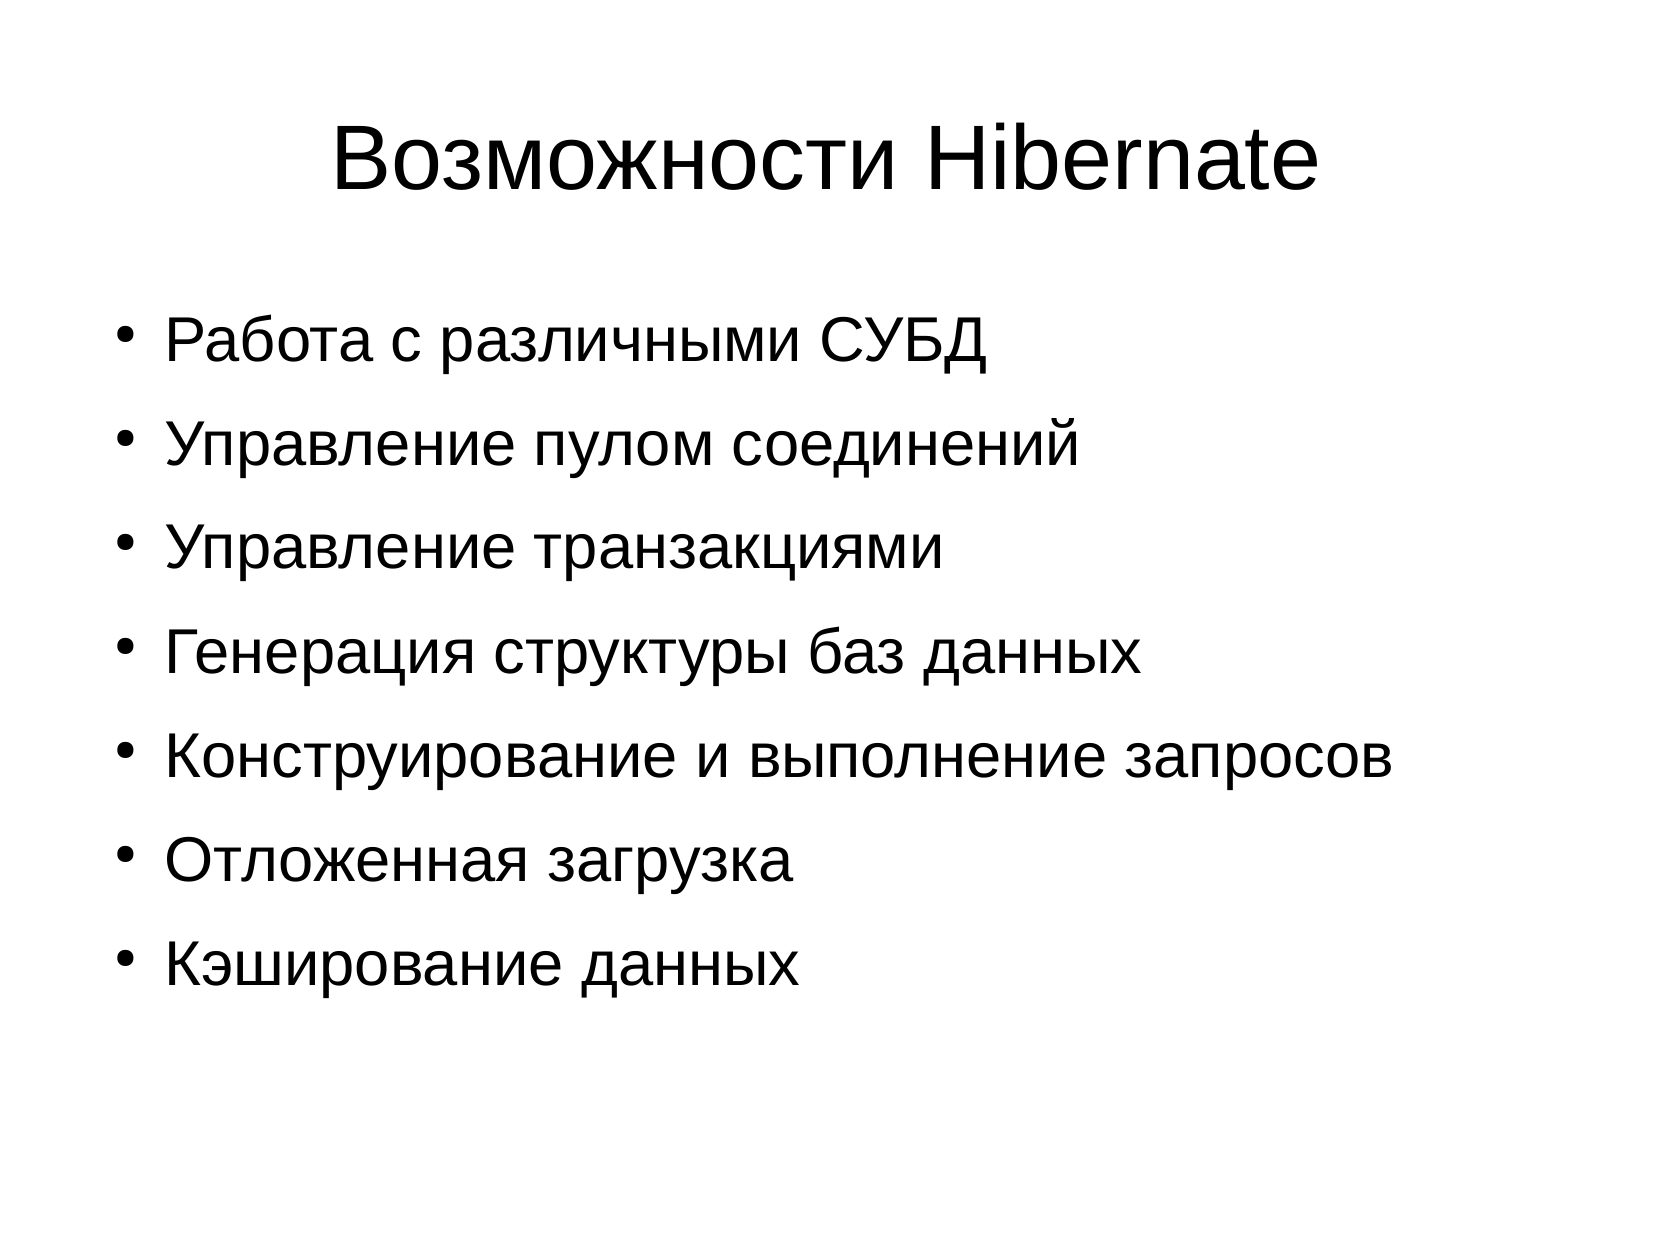

# Возможности Hibernate
Работа с различными СУБД
Управление пулом соединений
Управление транзакциями
Генерация структуры баз данных
Конструирование и выполнение запросов
Отложенная загрузка
Кэширование данных